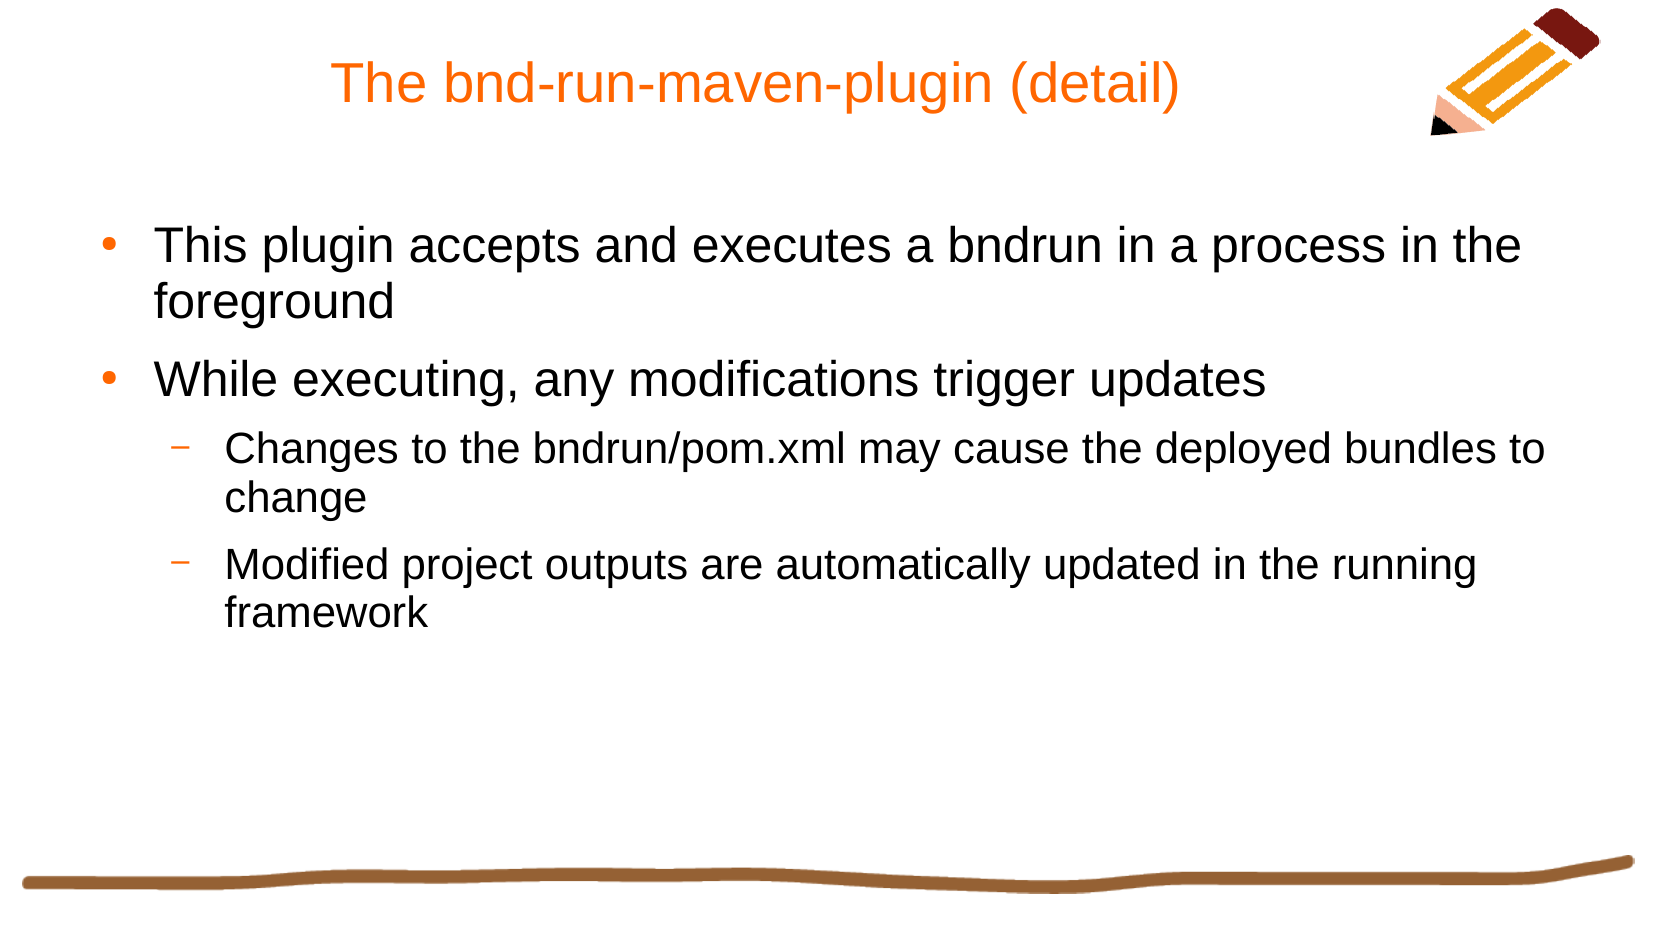

# The bnd-run-maven-plugin (detail)
This plugin accepts and executes a bndrun in a process in the foreground
While executing, any modifications trigger updates
Changes to the bndrun/pom.xml may cause the deployed bundles to change
Modified project outputs are automatically updated in the running framework